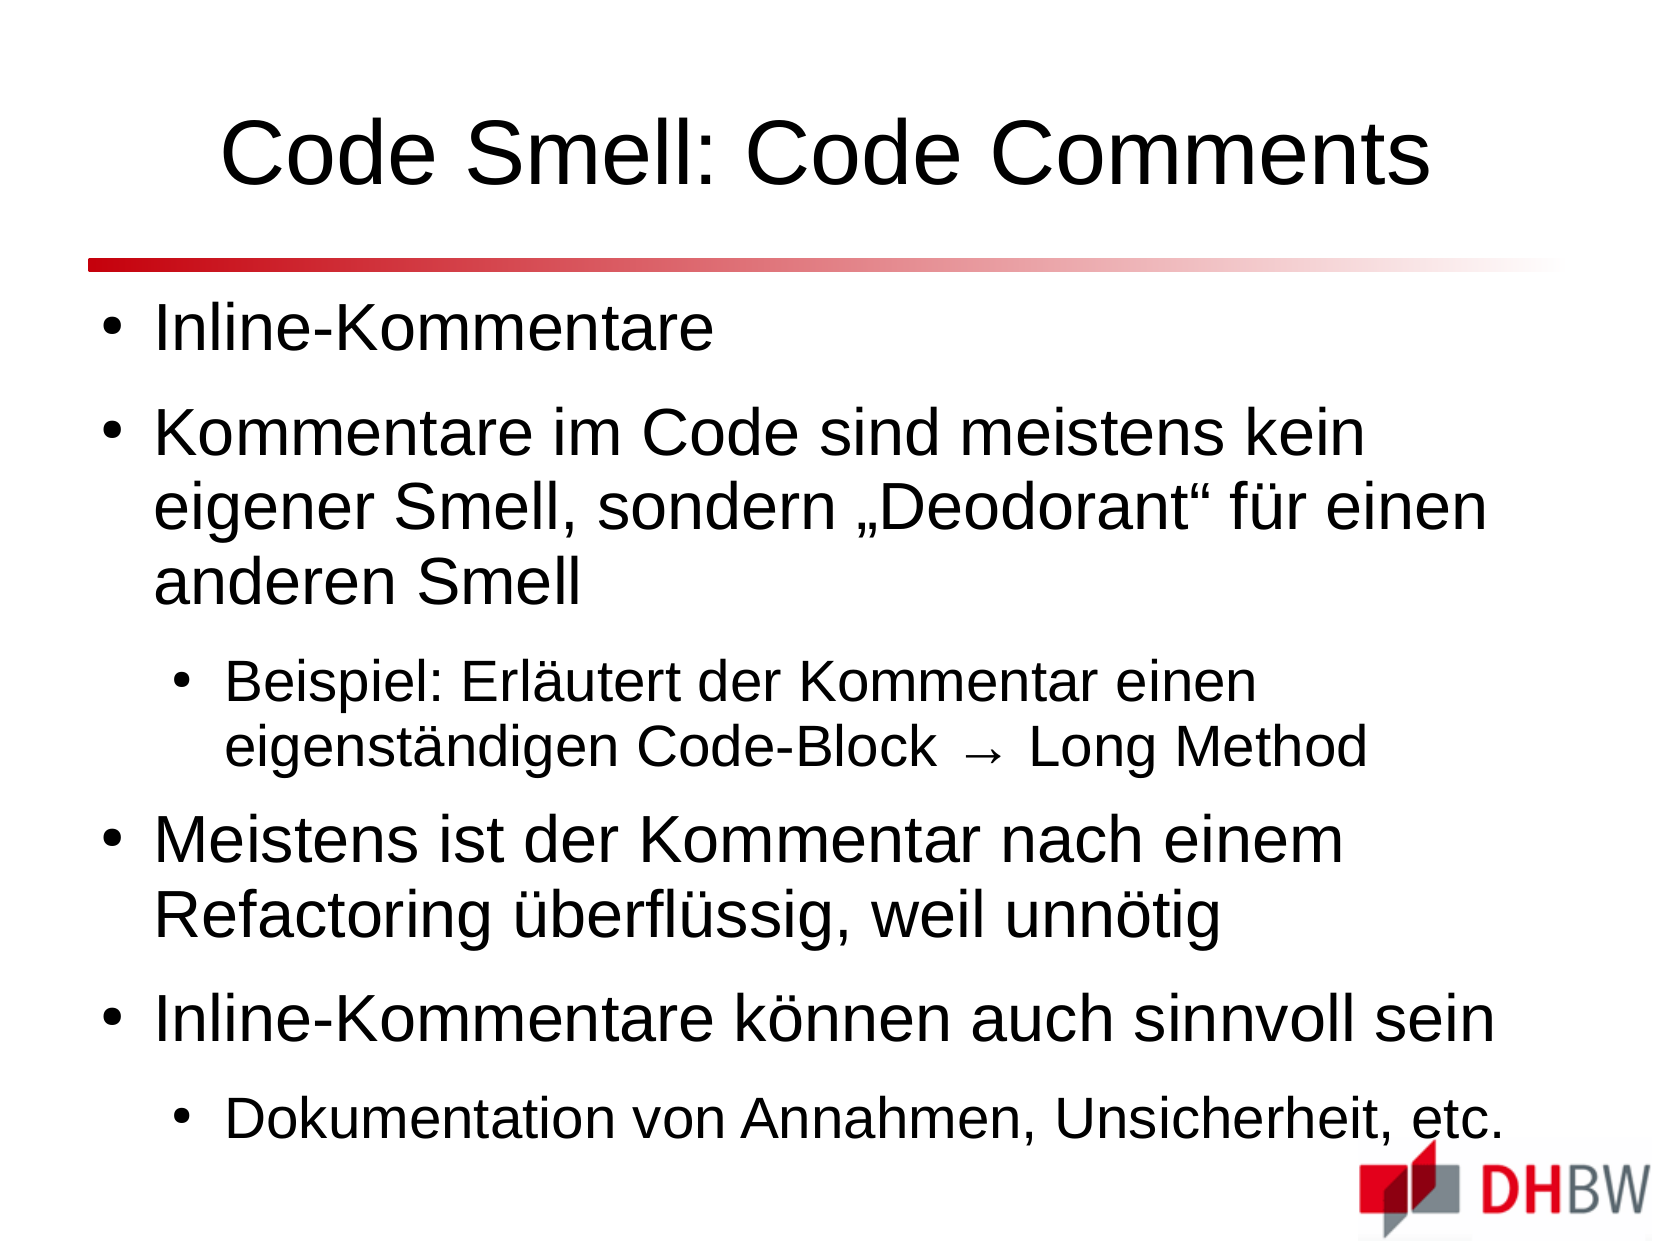

# Code Smell: Code Comments
Inline-Kommentare
Kommentare im Code sind meistens kein eigener Smell, sondern „Deodorant“ für einen anderen Smell
Beispiel: Erläutert der Kommentar einen eigenständigen Code-Block → Long Method
Meistens ist der Kommentar nach einem Refactoring überflüssig, weil unnötig
Inline-Kommentare können auch sinnvoll sein
Dokumentation von Annahmen, Unsicherheit, etc.